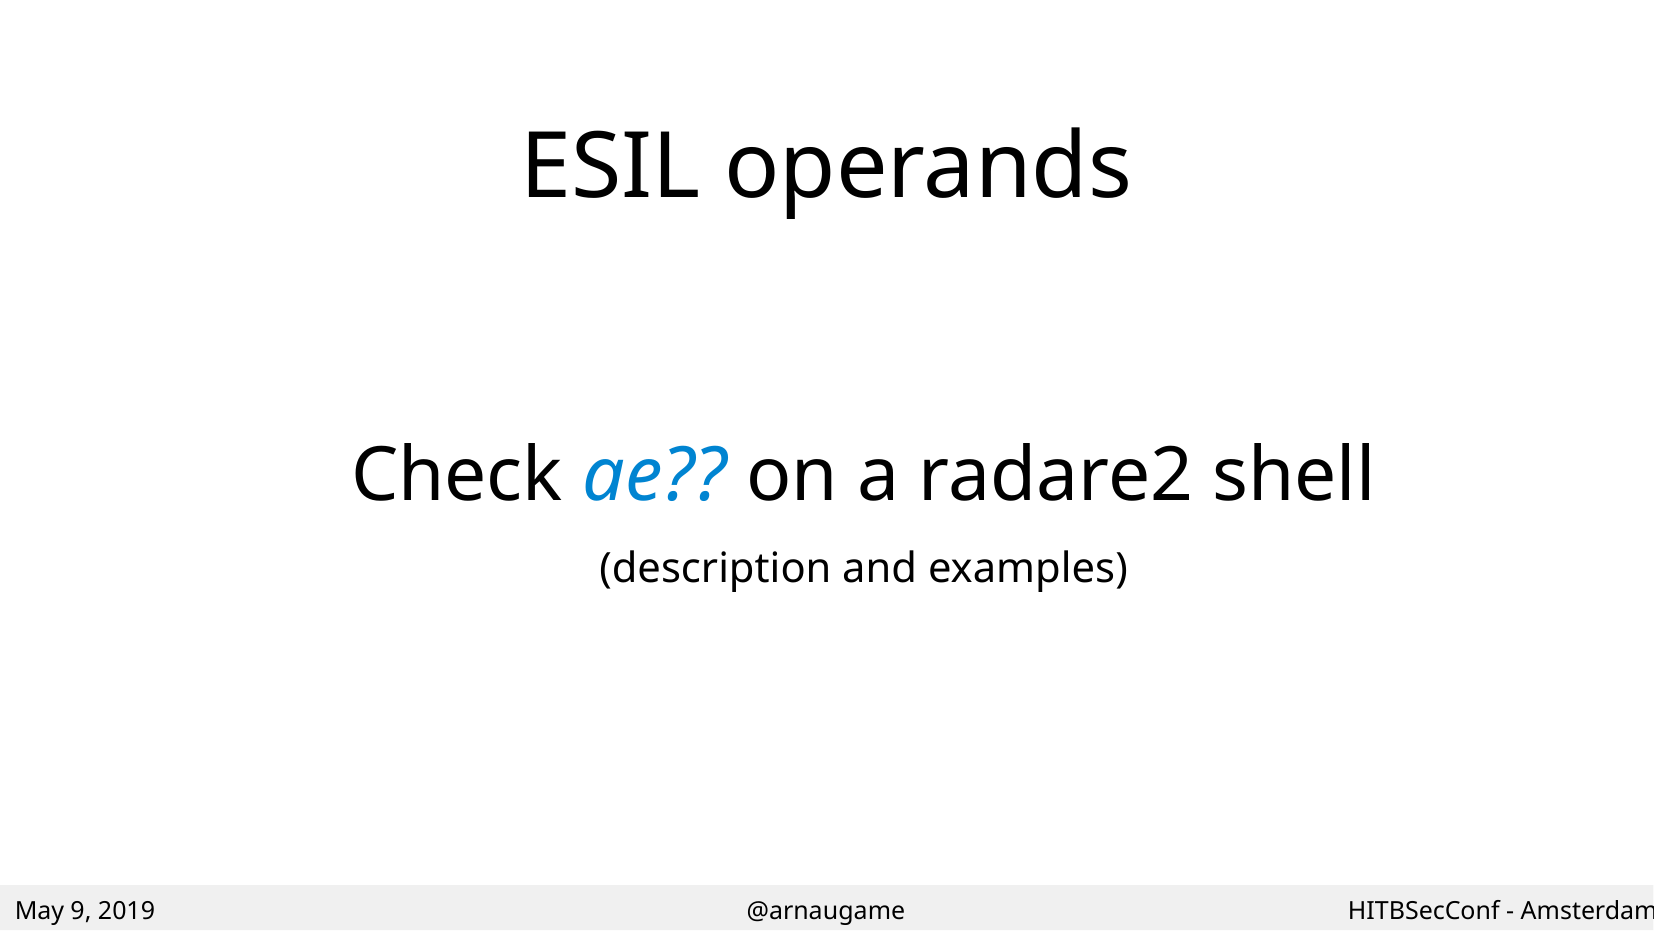

# ESIL operands
Check ae?? on a radare2 shell
(description and examples)
May 9, 2019
@arnaugamez
HITBSecConf - Amsterdam